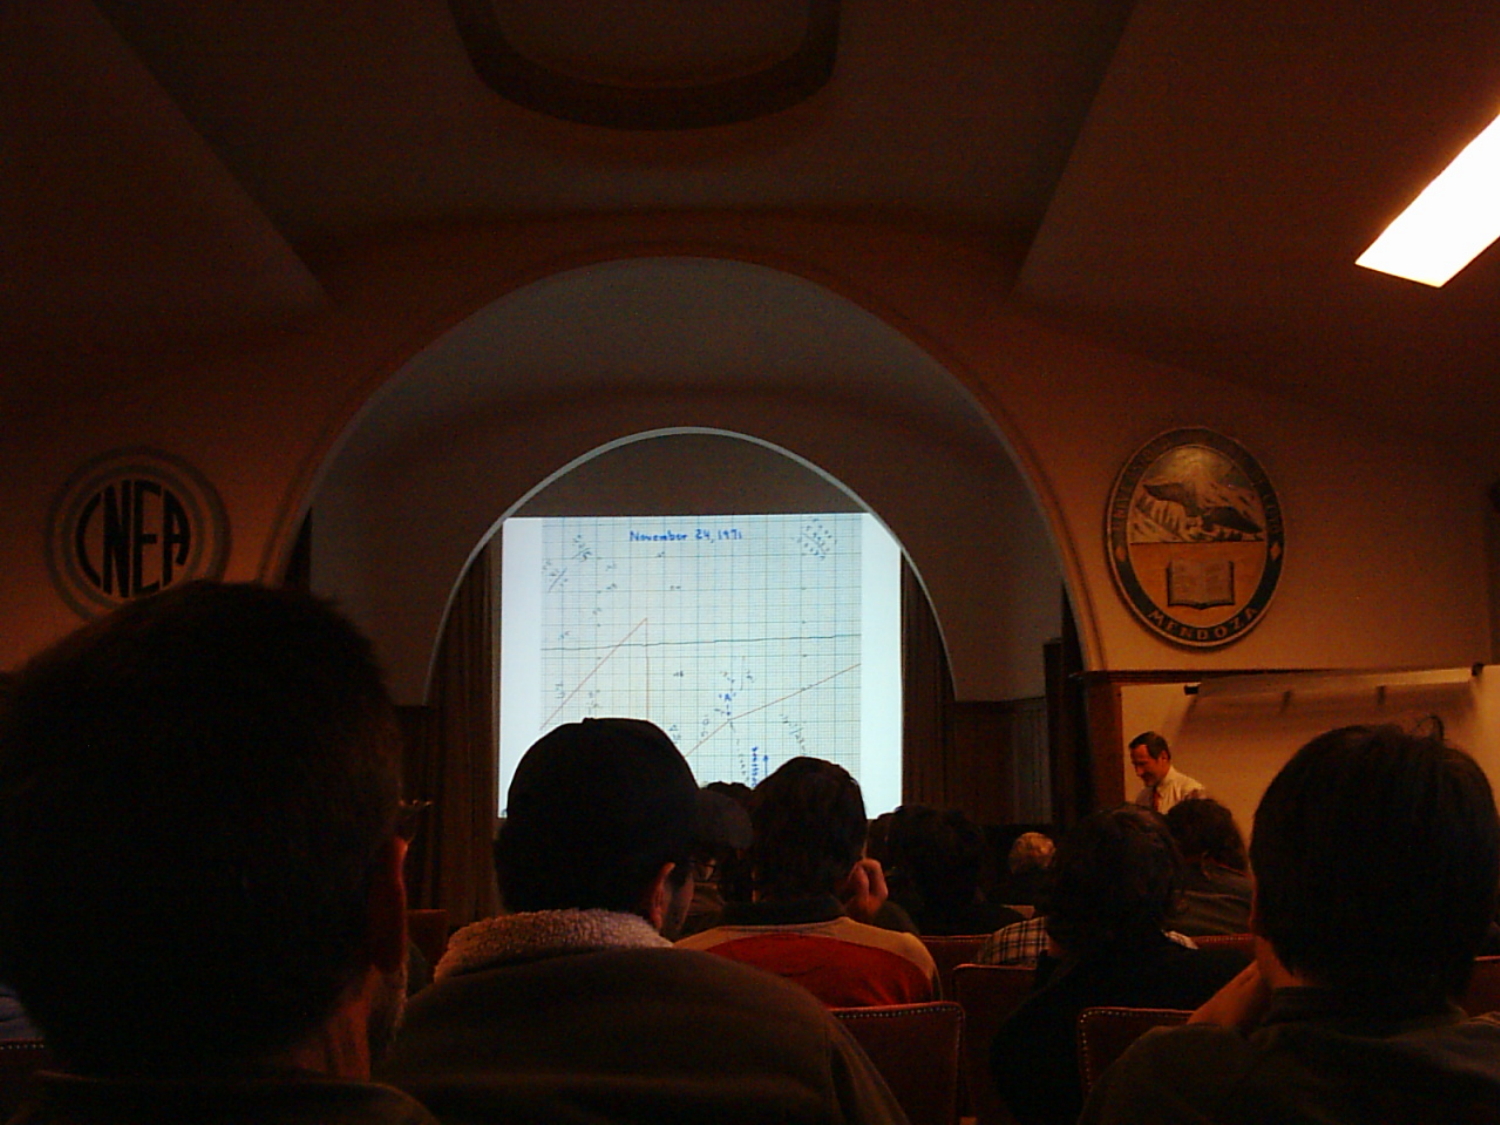

H. Asorey - A. Cutsaimanis - http://fisica1-unrn.blogspot.com
31/03/2012
9